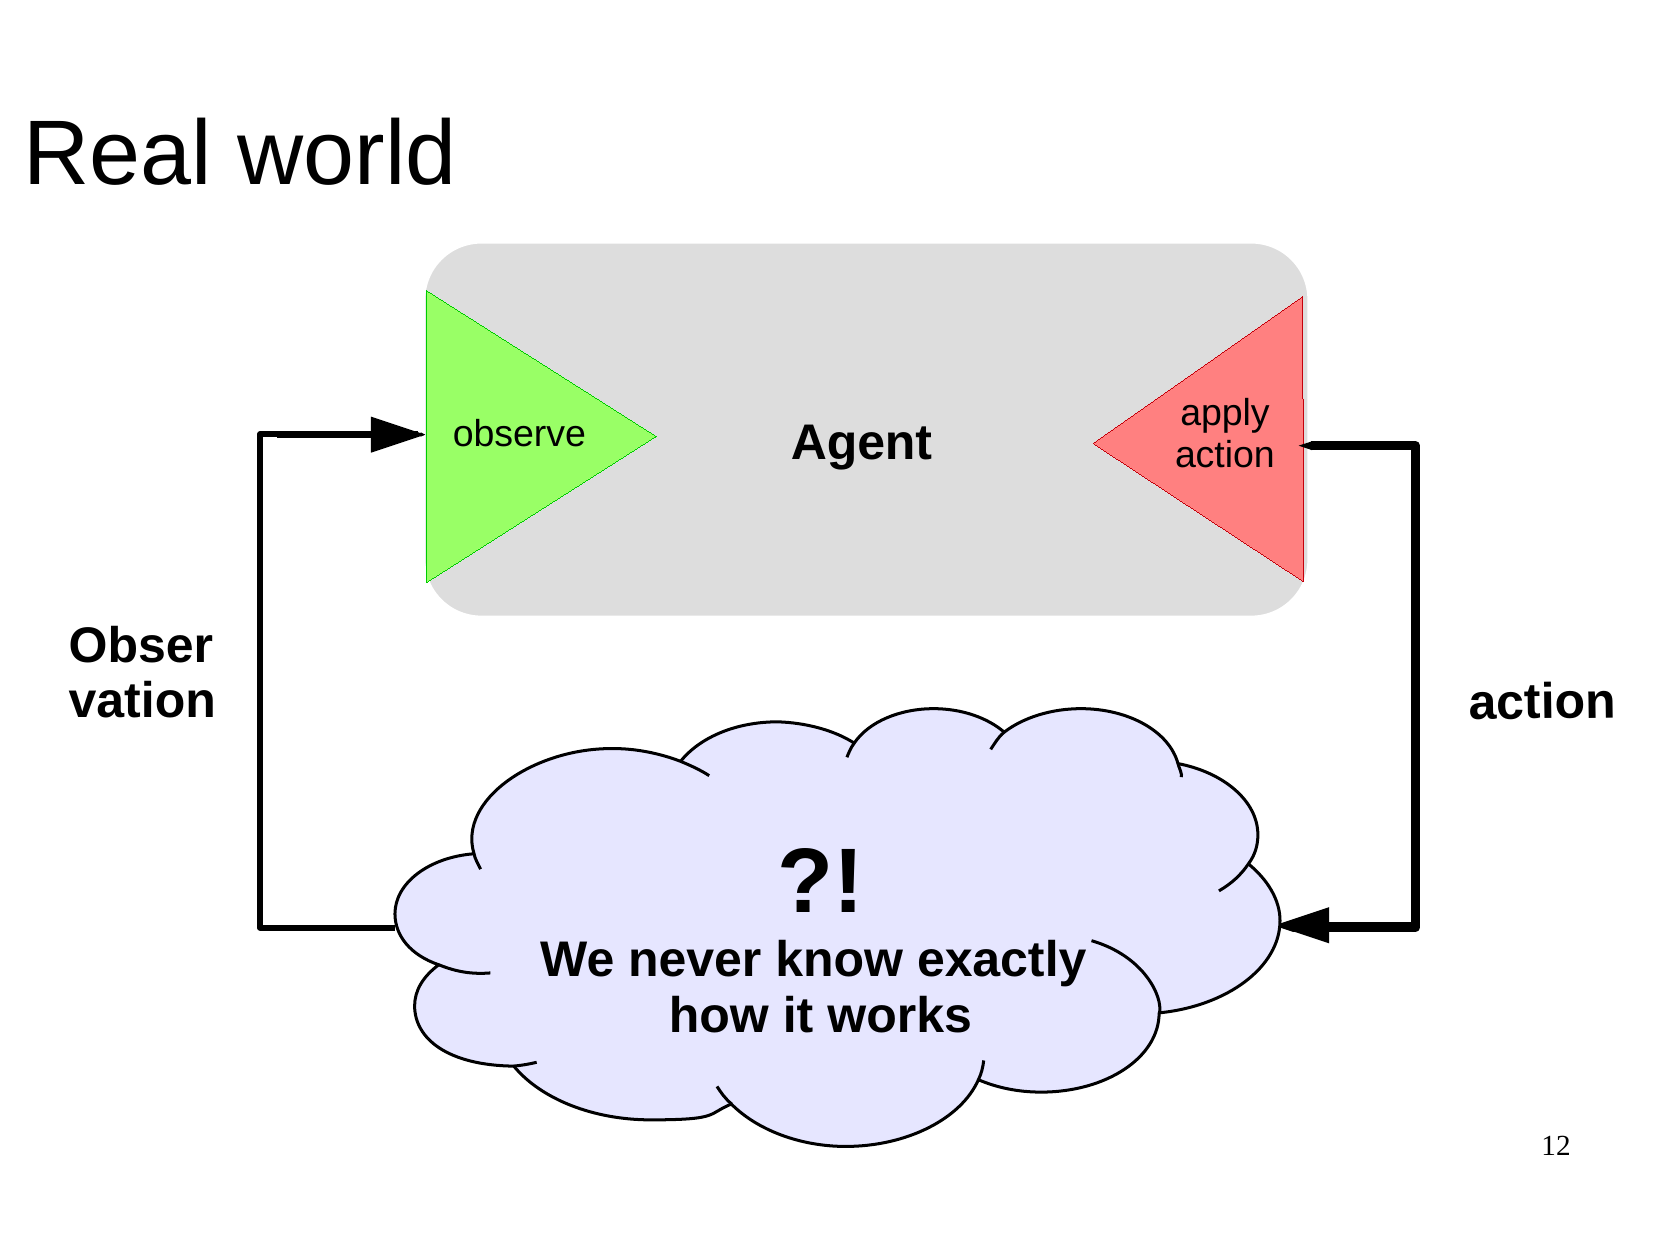

# Real world
apply
action
observe
Agent
Observation
action
?!
We never know exactly
how it works
12